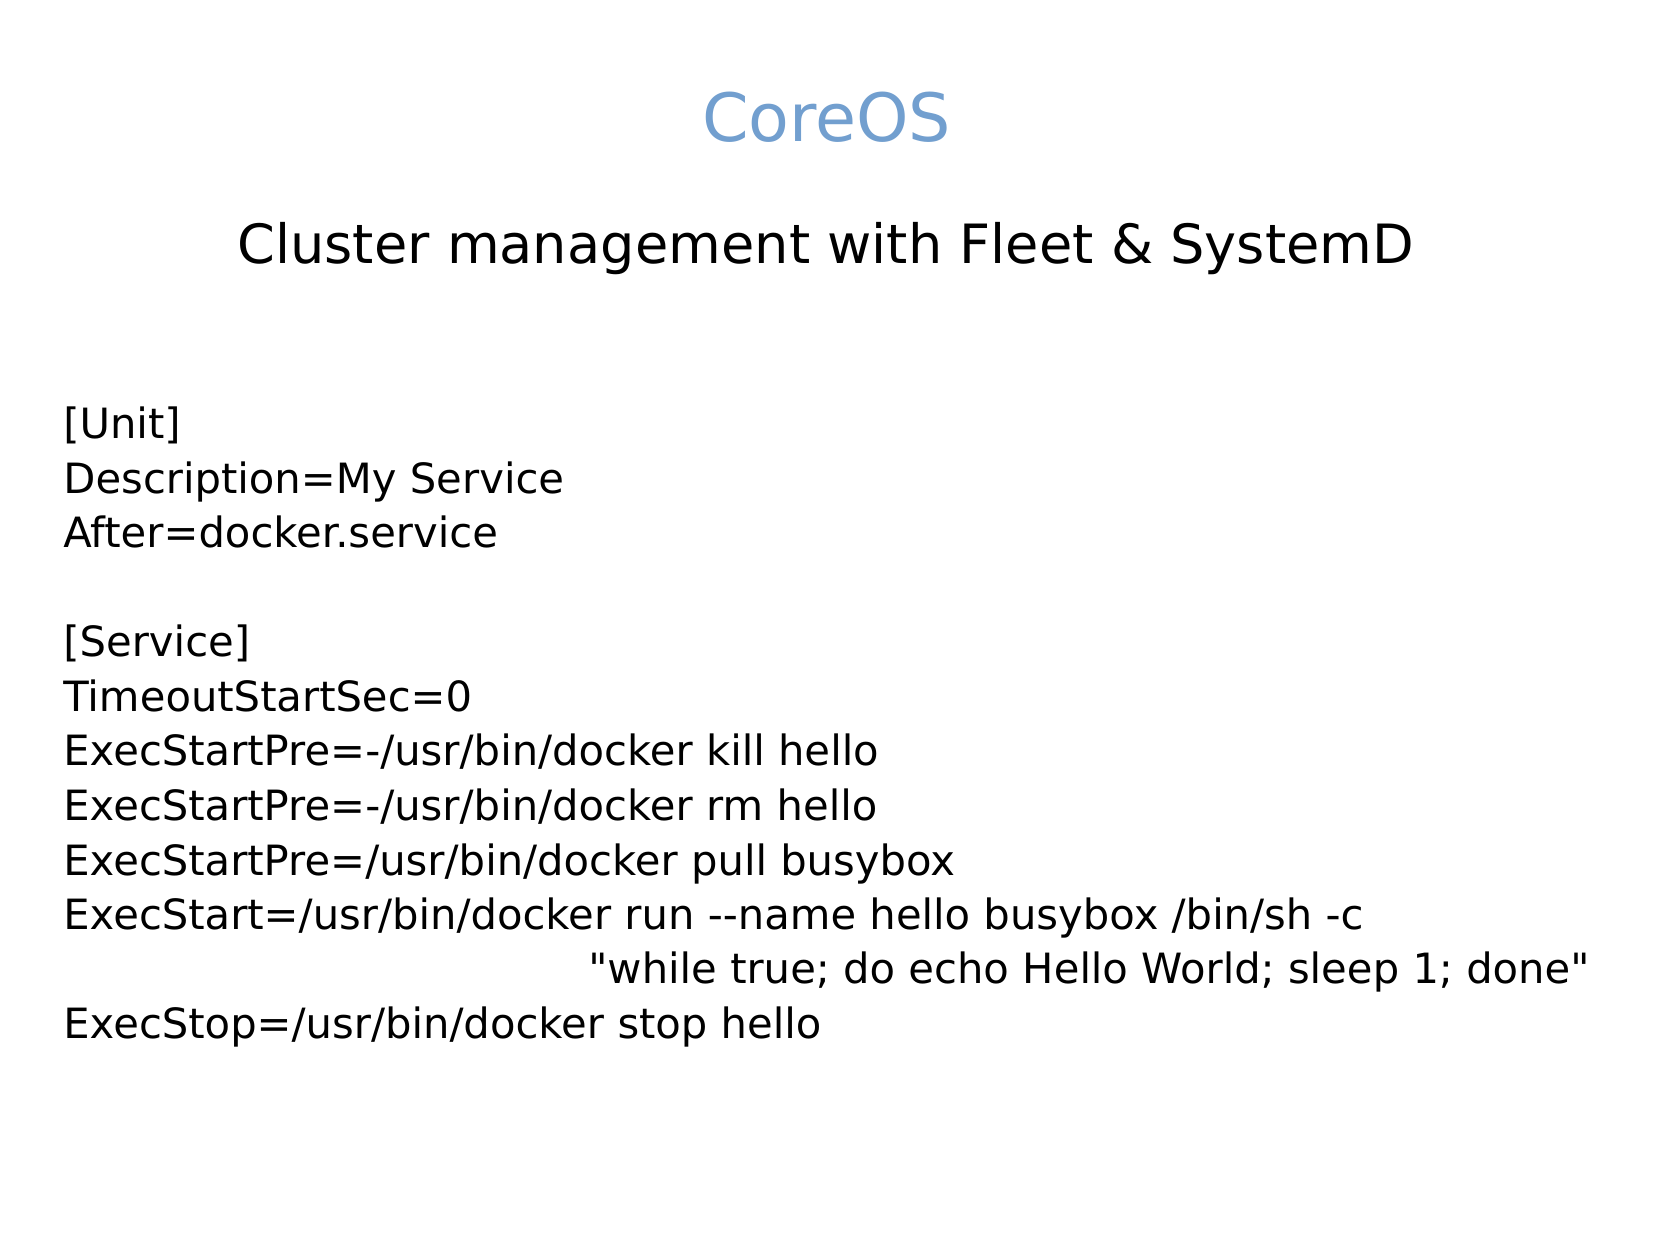

CoreOS
Cluster management with Fleet & SystemD
[Unit]
Description=My Service
After=docker.service
[Service]
TimeoutStartSec=0
ExecStartPre=-/usr/bin/docker kill hello
ExecStartPre=-/usr/bin/docker rm hello
ExecStartPre=/usr/bin/docker pull busybox
ExecStart=/usr/bin/docker run --name hello busybox /bin/sh -c
							"while true; do echo Hello World; sleep 1; done"
ExecStop=/usr/bin/docker stop hello